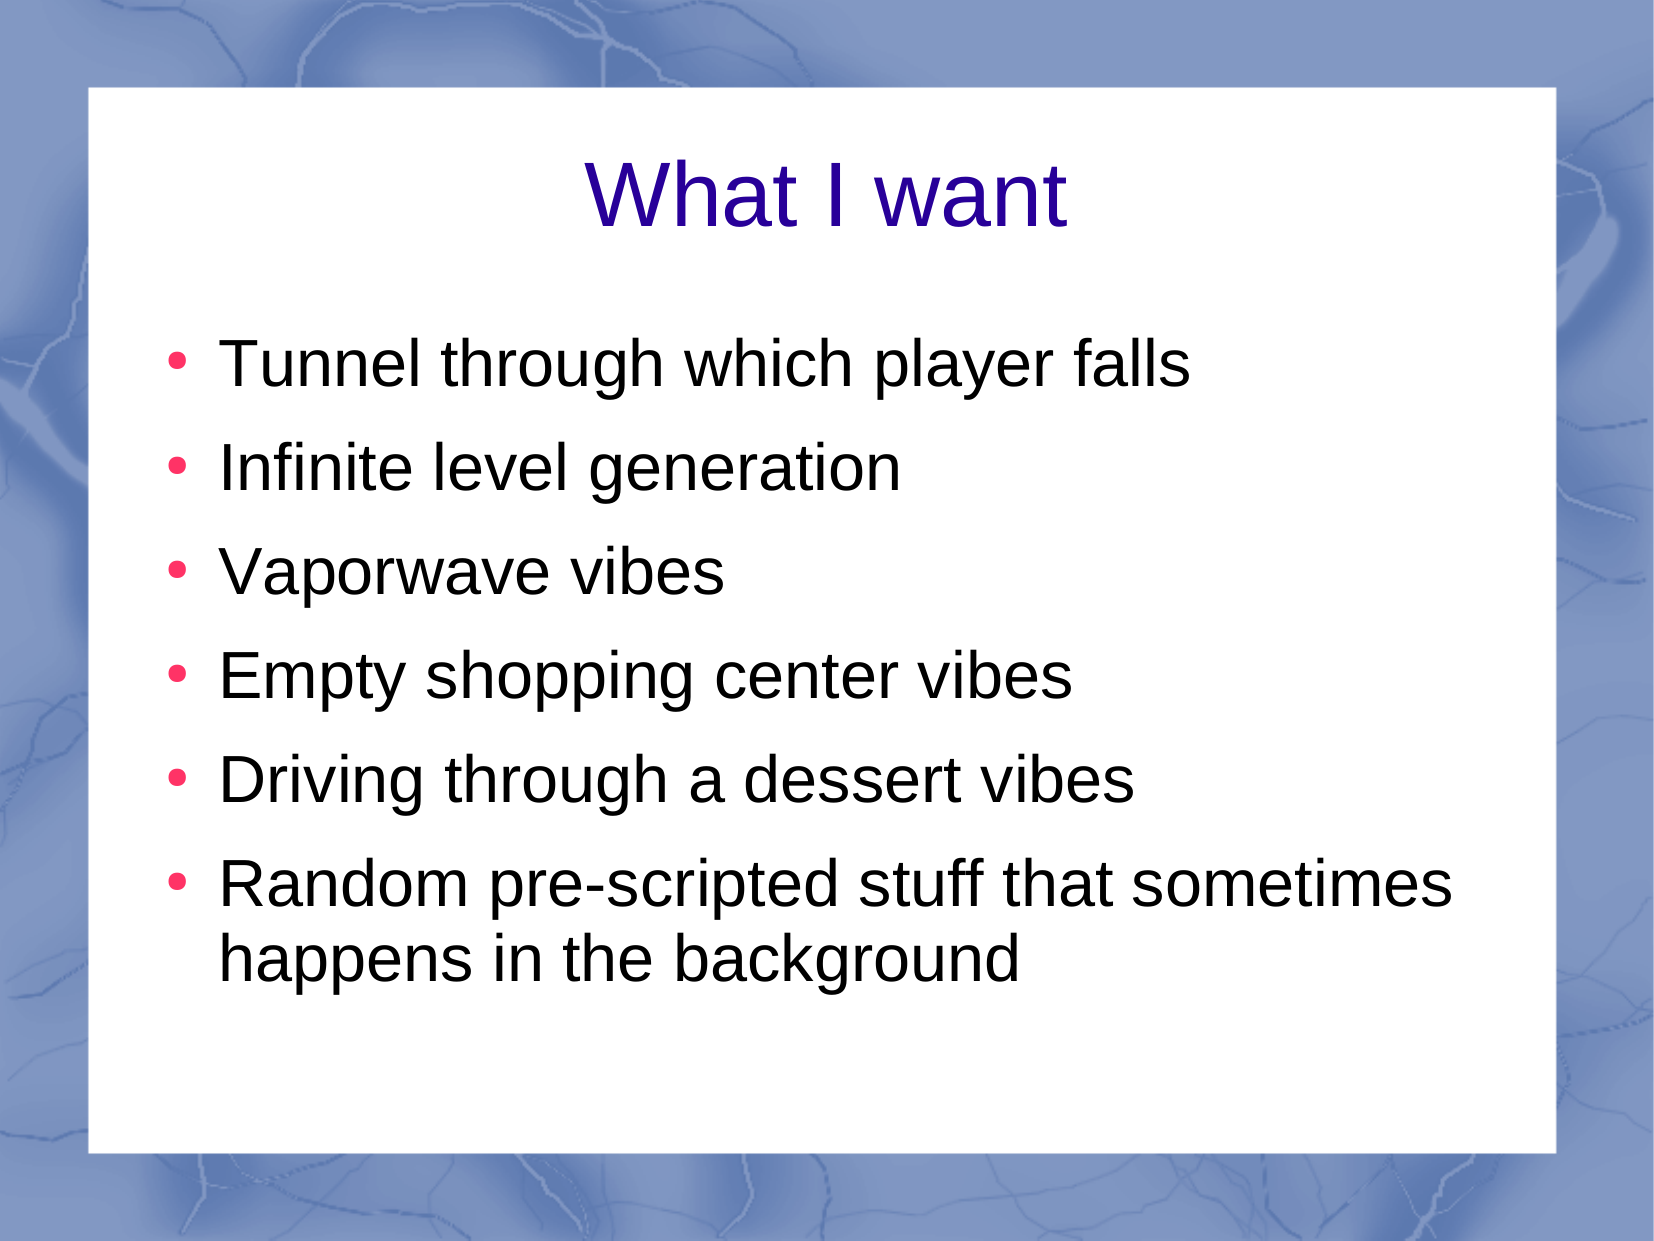

# What I want
Tunnel through which player falls
Infinite level generation
Vaporwave vibes
Empty shopping center vibes
Driving through a dessert vibes
Random pre-scripted stuff that sometimes happens in the background